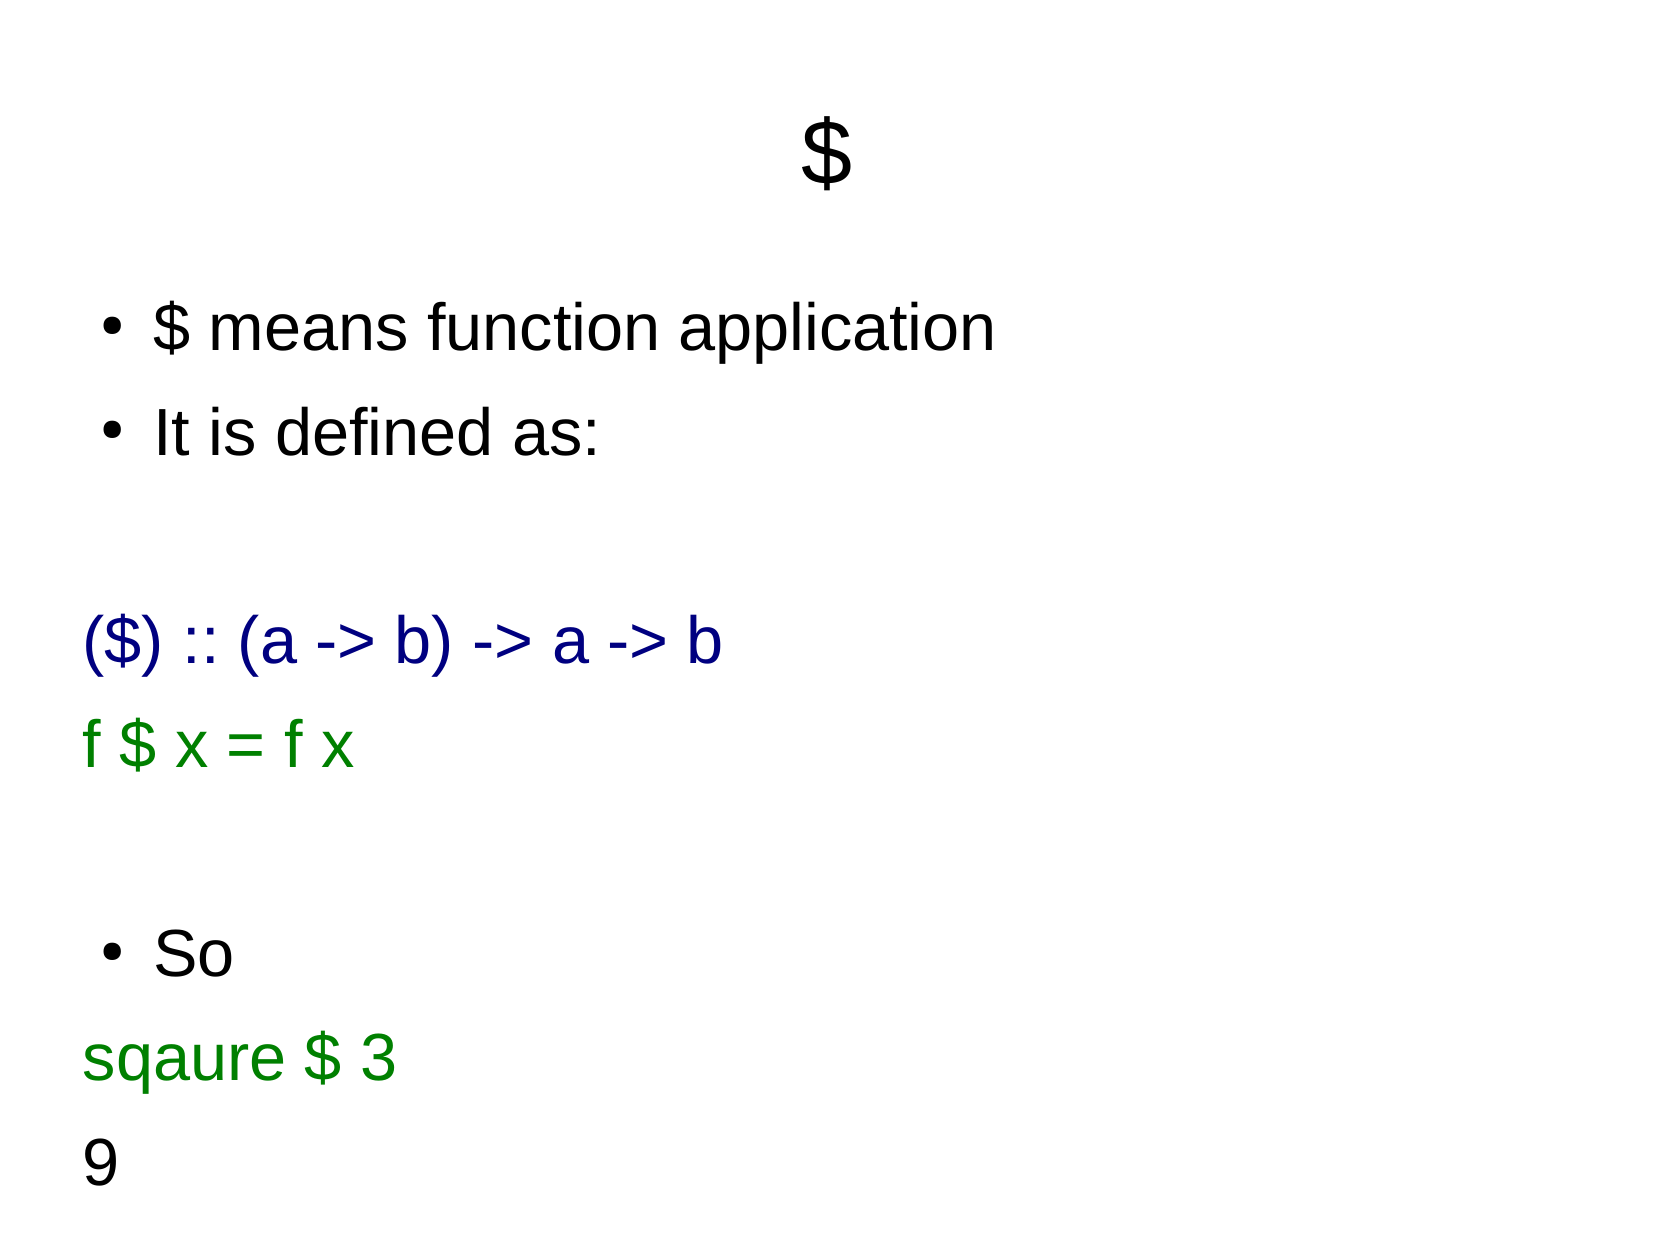

# $
$ means function application
It is defined as:
($) :: (a -> b) -> a -> b
f $ x = f x
So
sqaure $ 3
9